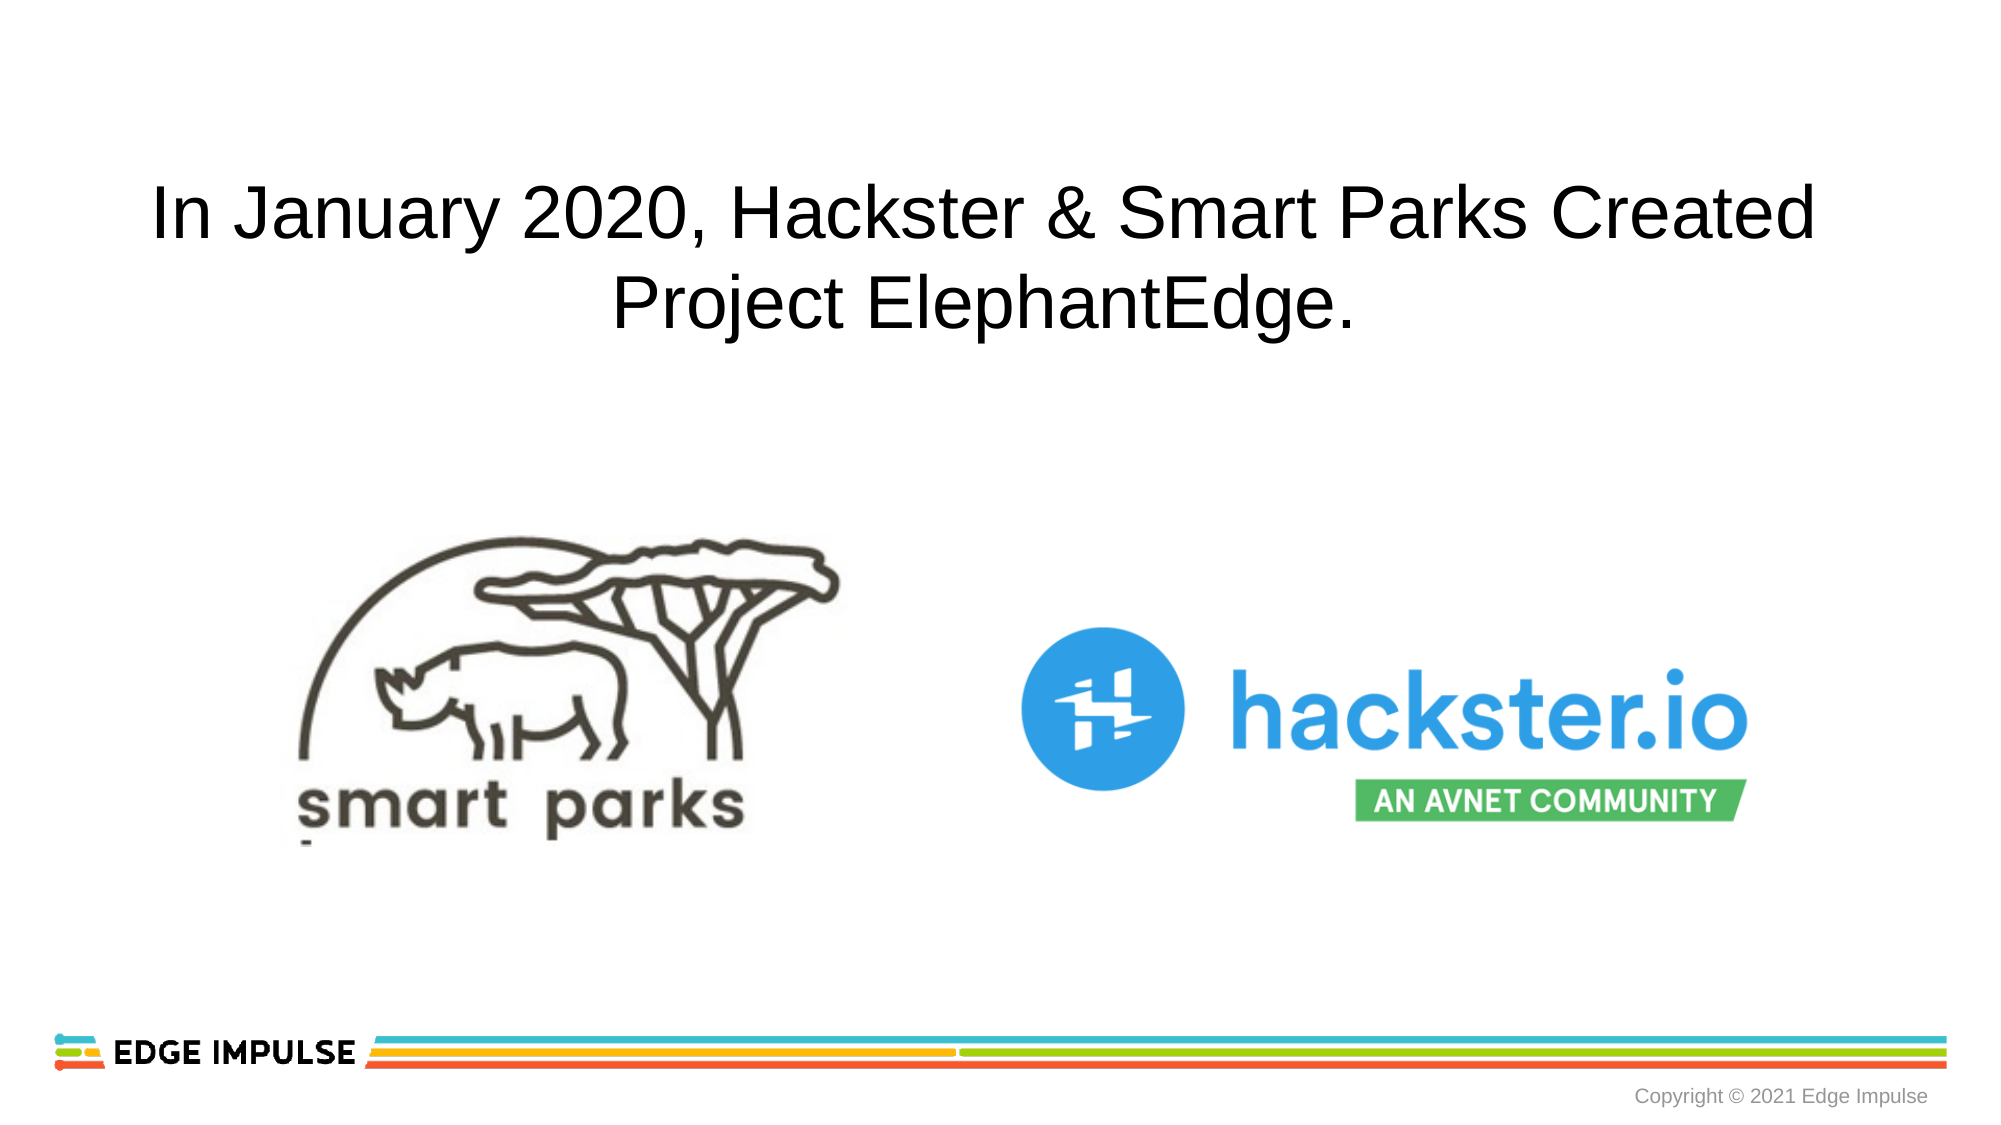

In January 2020, Hackster & Smart Parks Created Project ElephantEdge.